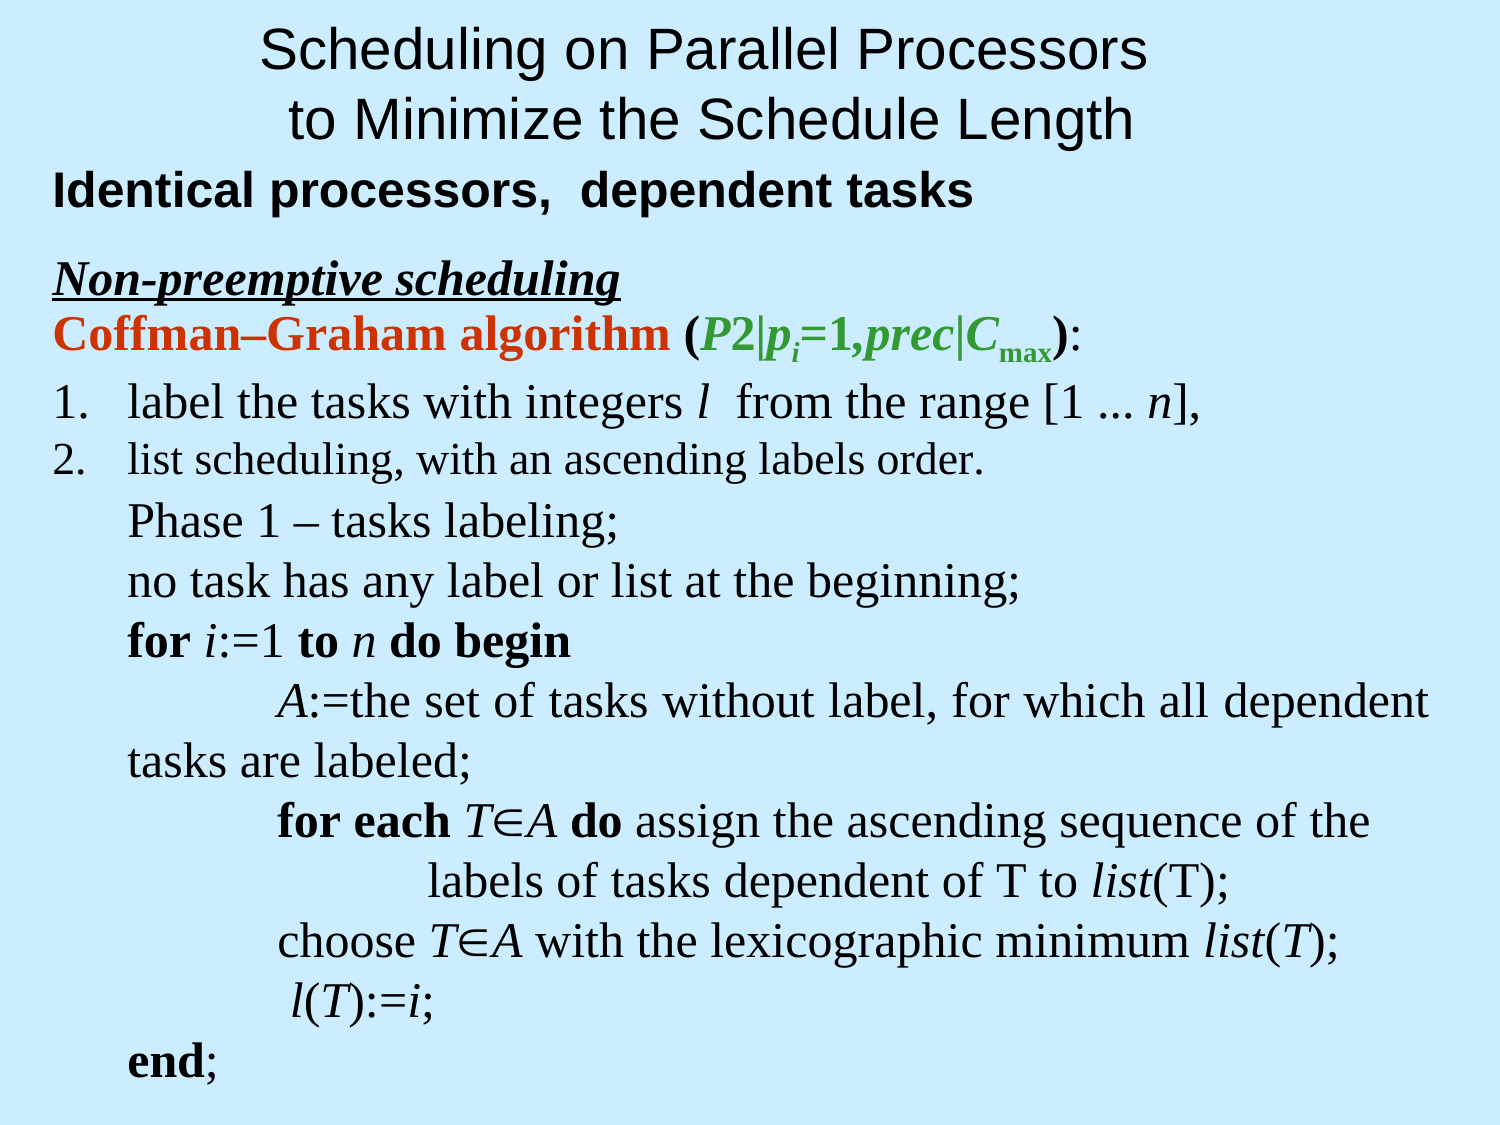

# Scheduling on Parallel Processors to Minimize the Schedule Length
Identical processors, dependent tasks
Non-preemptive scheduling
Coffman–Graham algorithm (P2|pi=1,prec|Cmax):
label the tasks with integers l from the range [1 ... n],
list scheduling, with an ascending labels order.
Phase 1 – tasks labeling;
no task has any label or list at the beginning;
for i:=1 to n do begin
	A:=the set of tasks without label, for which all dependent	tasks are labeled;
	for each TA do assign the ascending sequence of the
		labels of tasks dependent of T to list(T);
	choose TA with the lexicographic minimum list(T);
	 l(T):=i;
end;